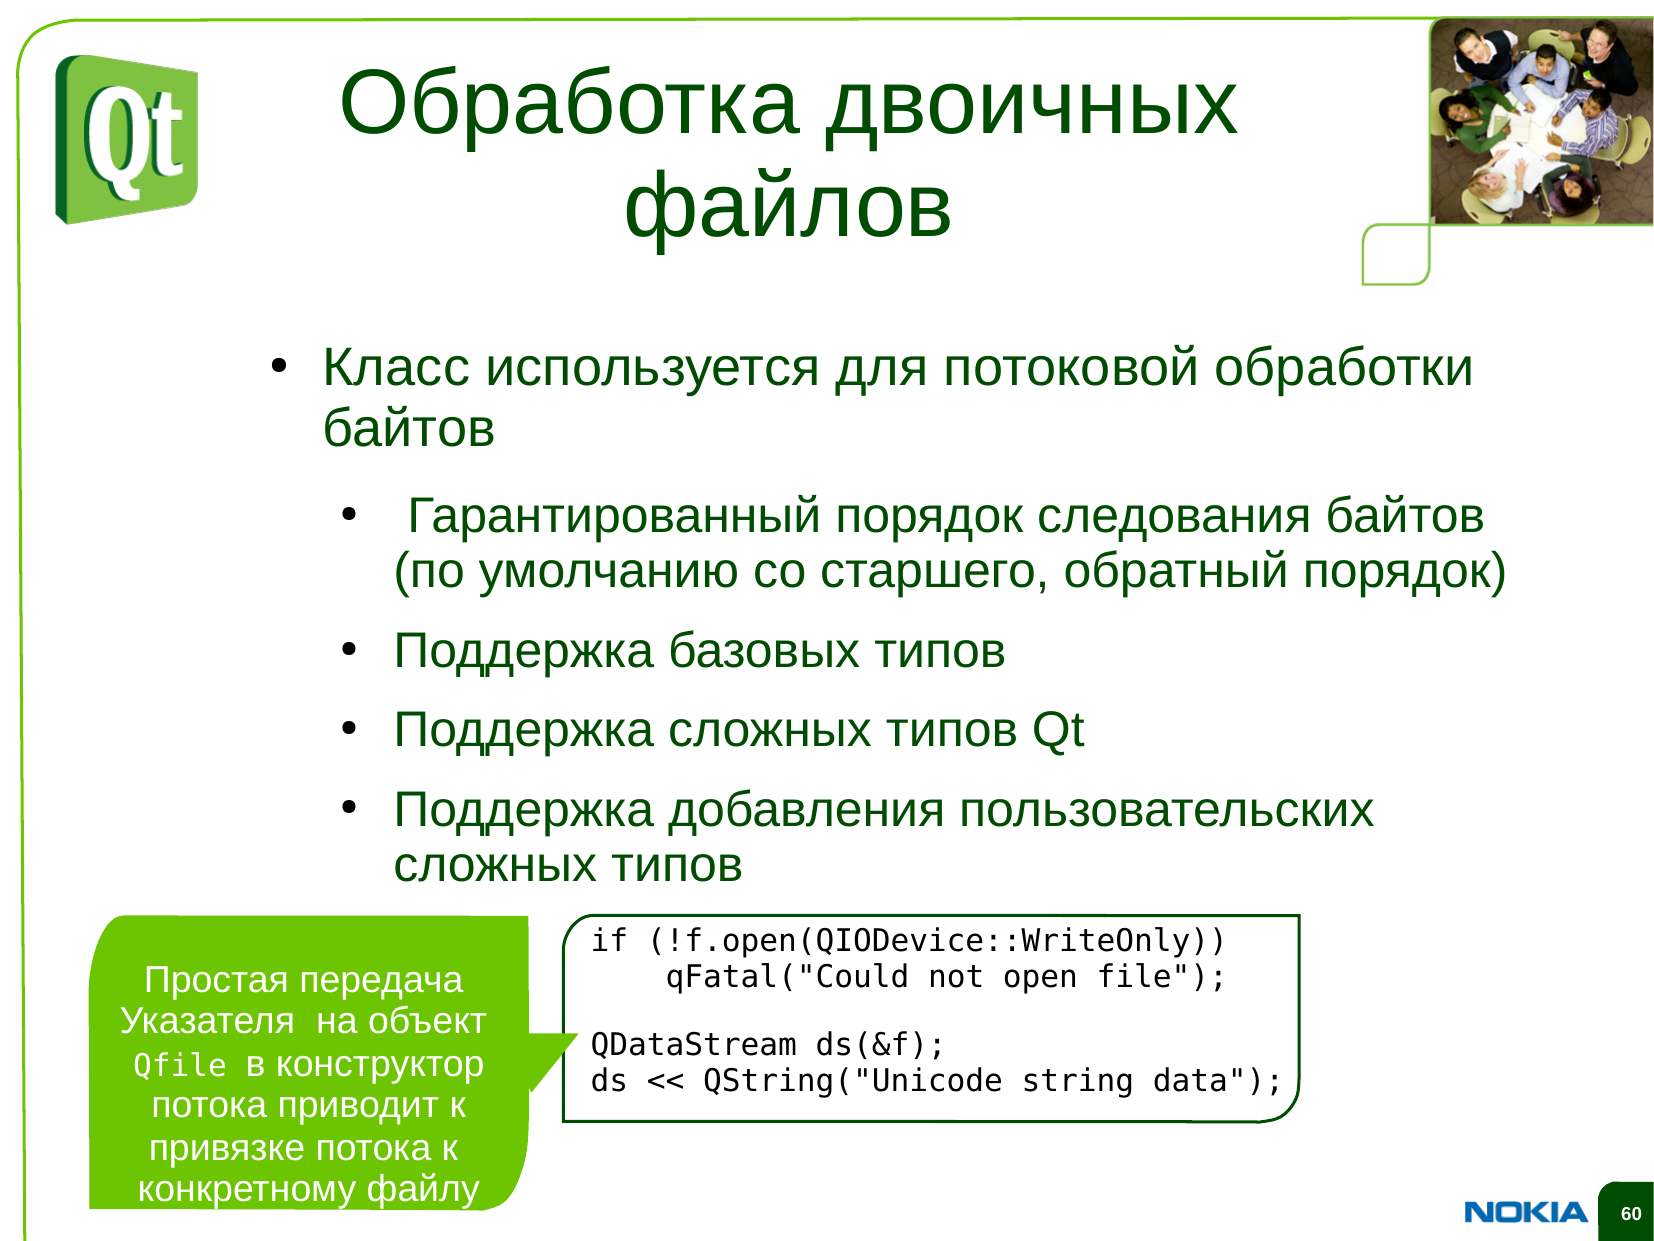

# Обработка двоичных файлов
Класс используется для потоковой обработки байтов
 Гарантированный порядок следования байтов (по умолчанию со старшего, обратный порядок)
Поддержка базовых типов
Поддержка сложных типов Qt
Поддержка добавления пользовательских сложных типов
Простая передача
Указателя на объект
Qfile в конструктор
 потока приводит к
привязке потока к
конкретному файлу
if (!f.open(QIODevice::WriteOnly))
 qFatal("Could not open file");
QDataStream ds(&f);
ds << QString("Unicode string data");